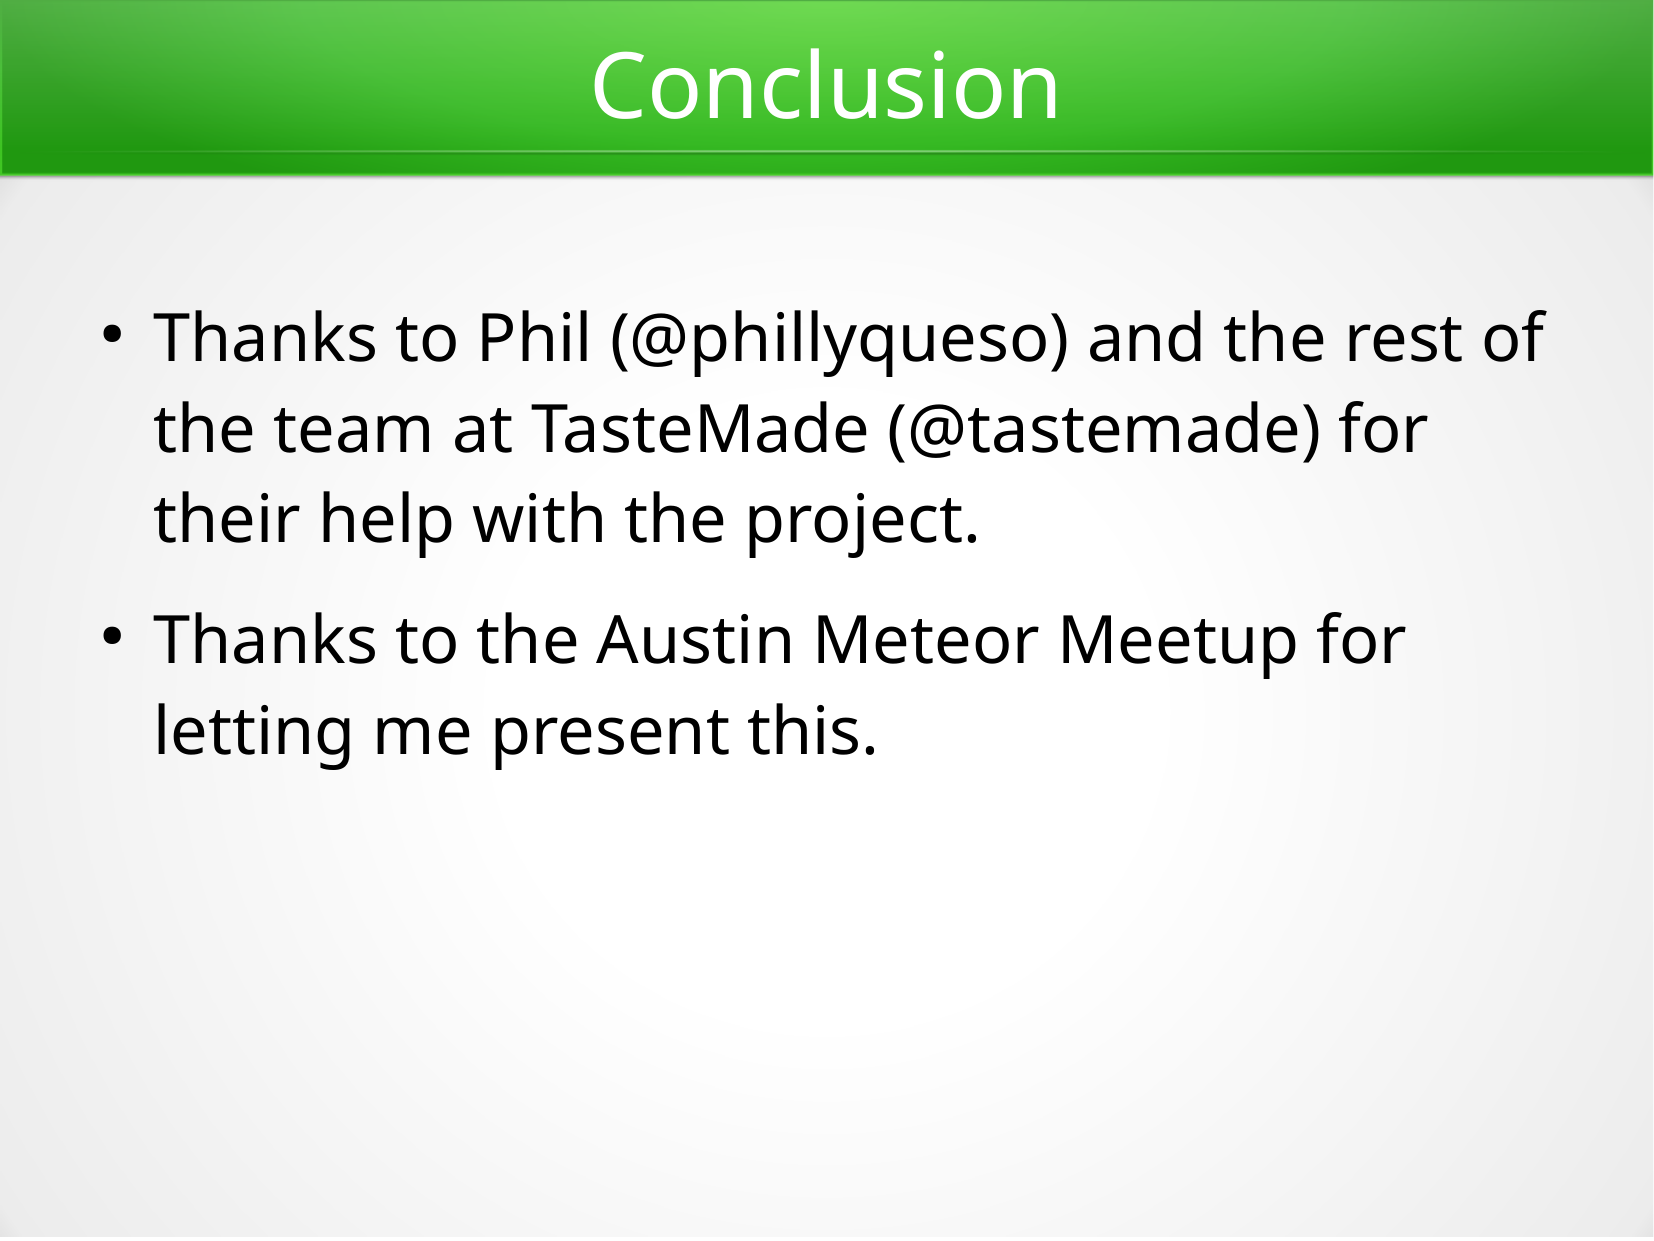

# Conclusion
Thanks to Phil (@phillyqueso) and the rest of the team at TasteMade (@tastemade) for their help with the project.
Thanks to the Austin Meteor Meetup for letting me present this.